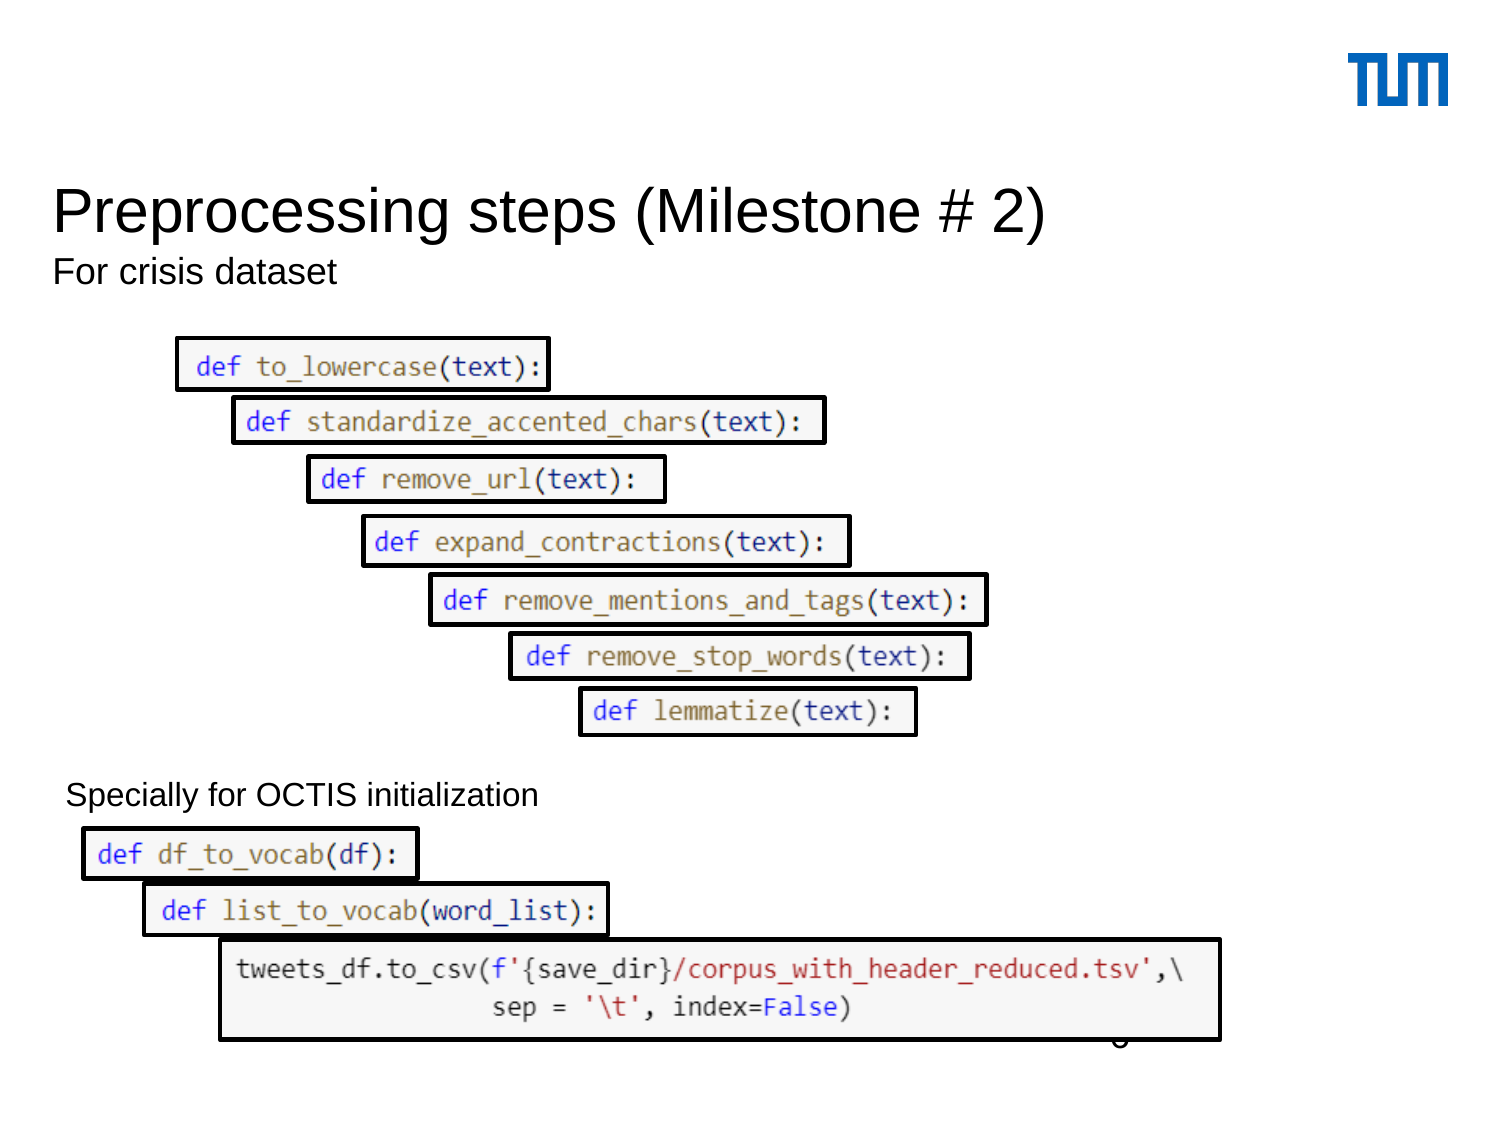

Preprocessing steps (Milestone # 2)
For crisis dataset
Specially for OCTIS initialization